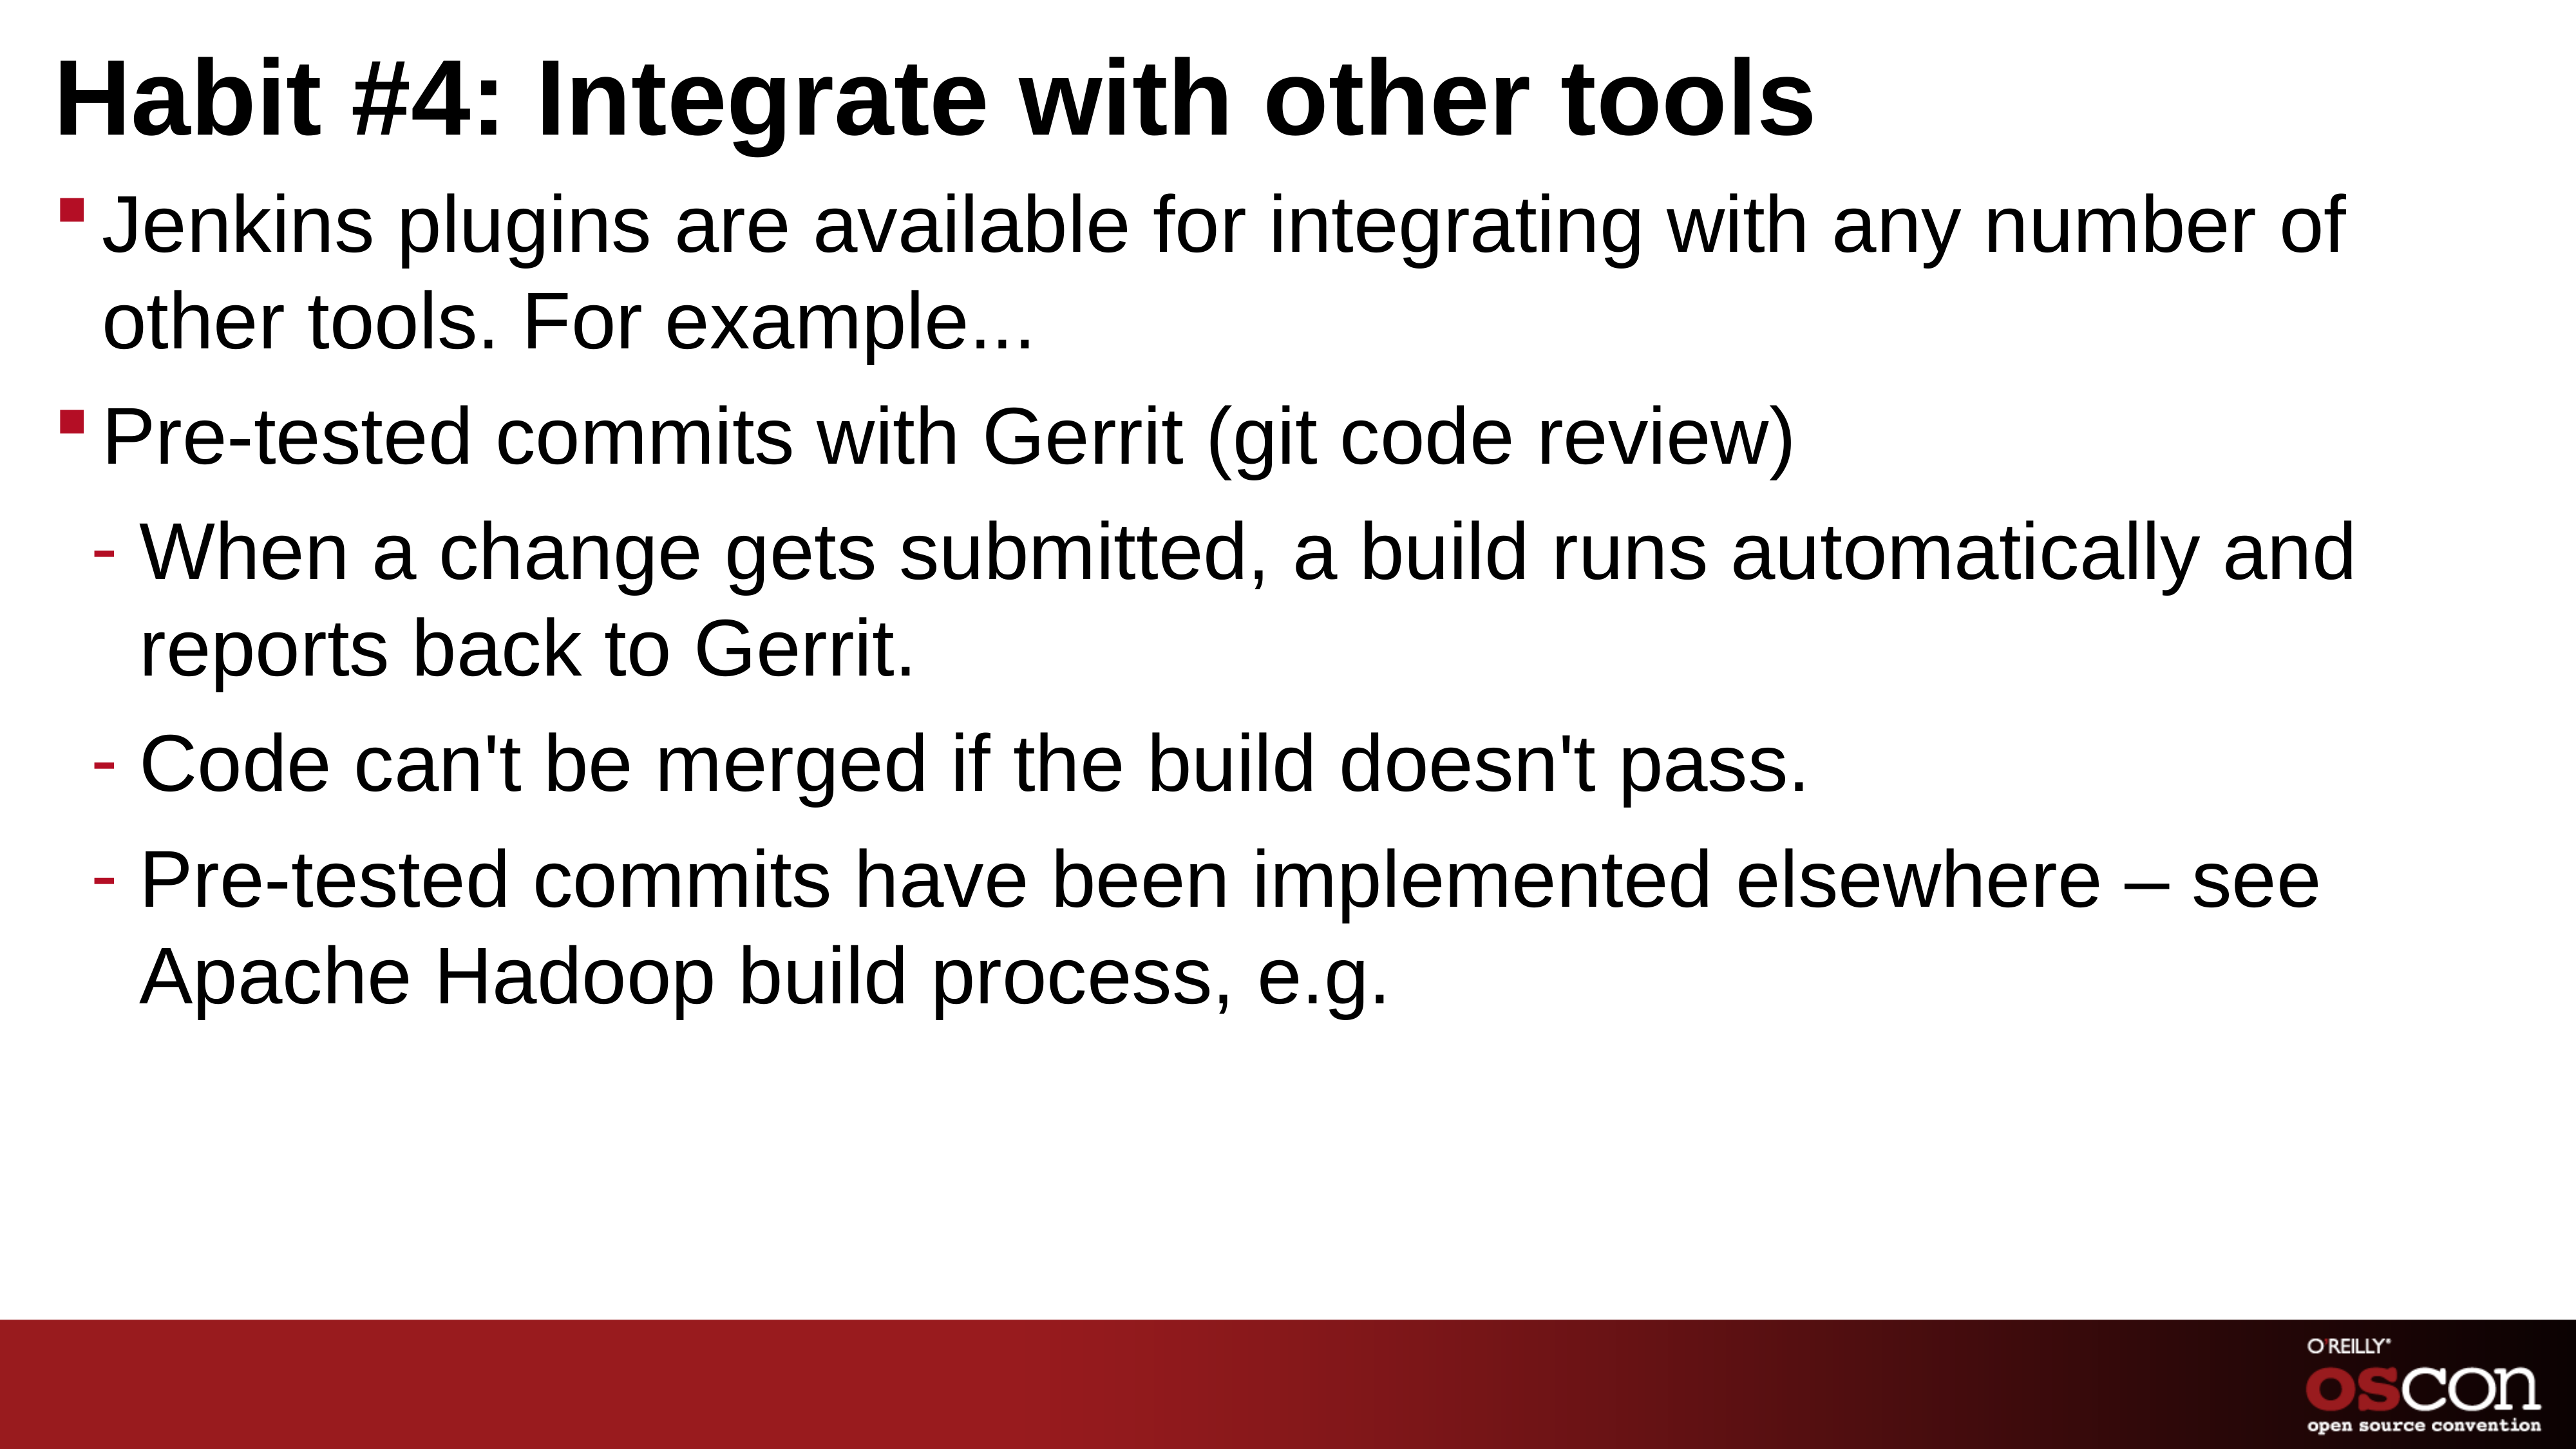

# Habit #4: Integrate with other tools
Jenkins plugins are available for integrating with any number of other tools. For example...
Pre-tested commits with Gerrit (git code review)
When a change gets submitted, a build runs automatically and reports back to Gerrit.
Code can't be merged if the build doesn't pass.
Pre-tested commits have been implemented elsewhere – see Apache Hadoop build process, e.g.